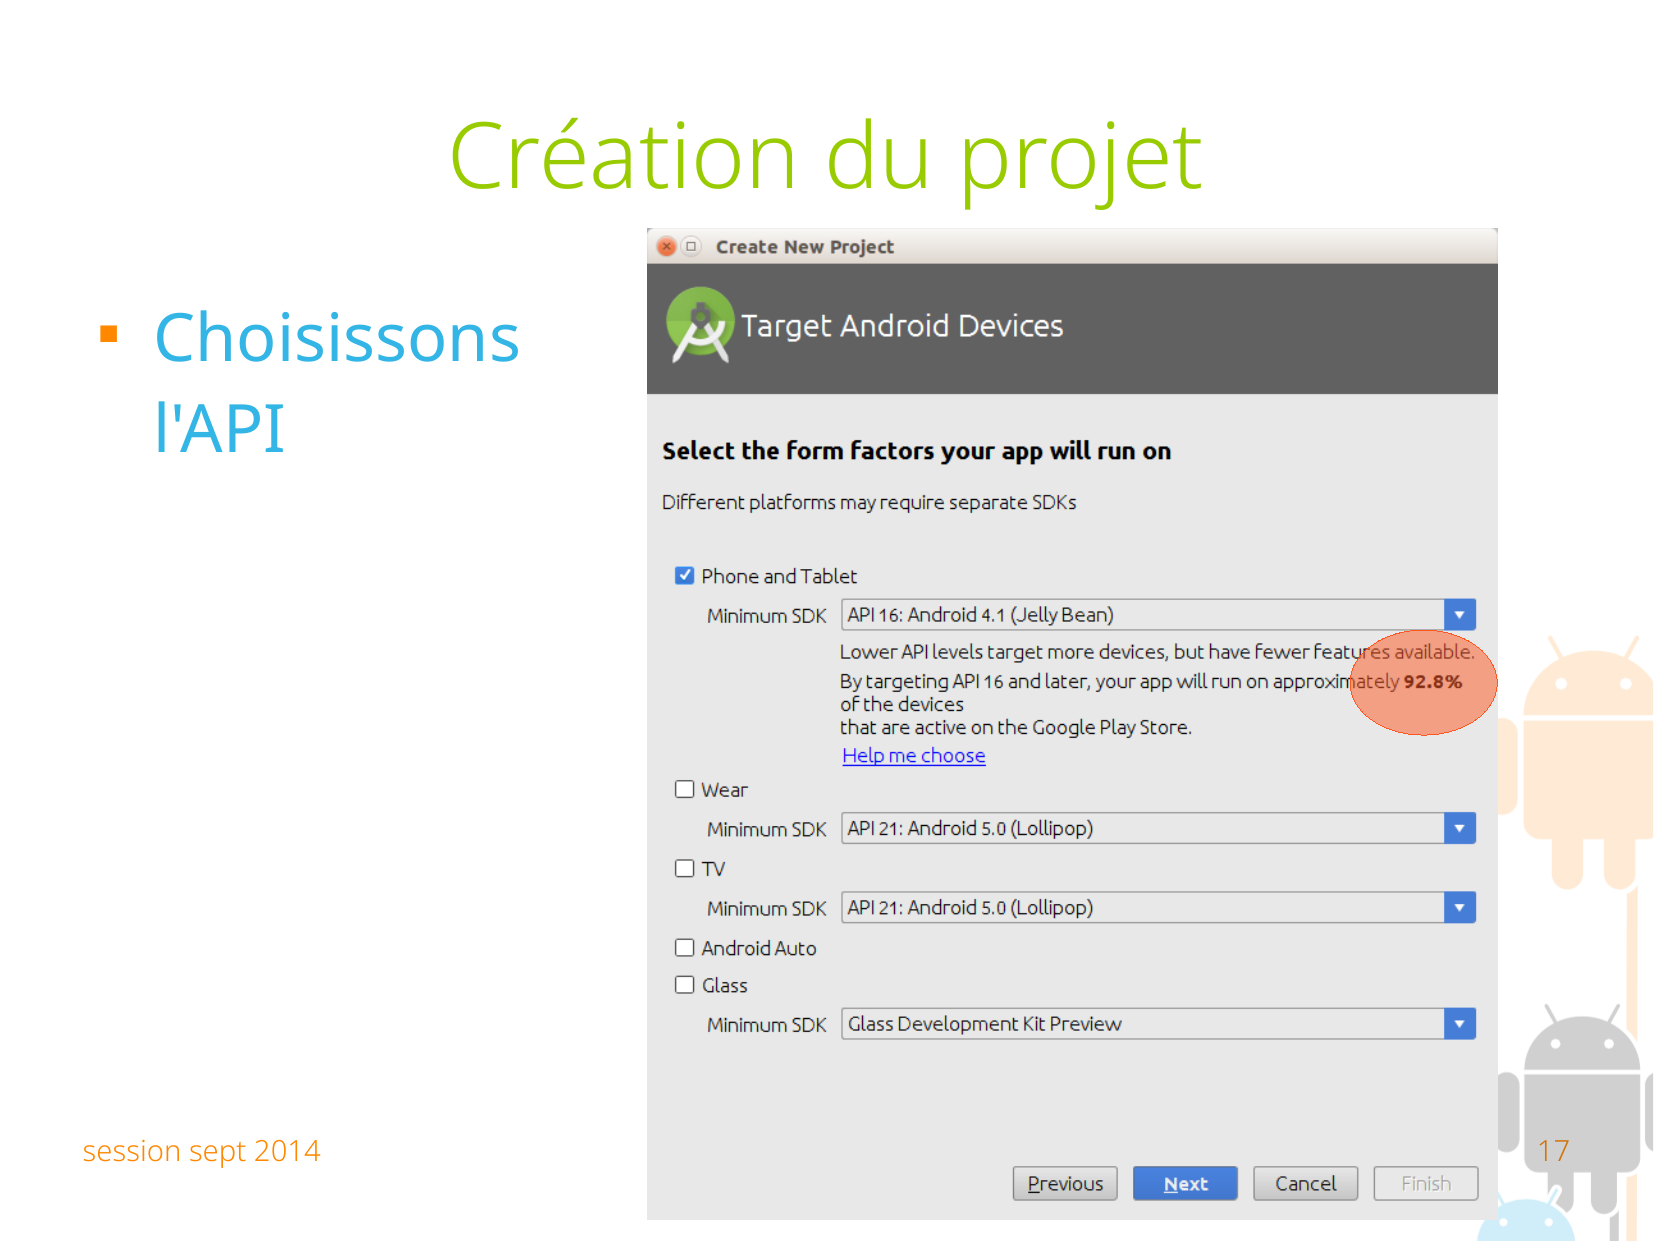

# Création du projet
Choisissons l'API
session sept 2014
Yann Caron (c) 2014
17